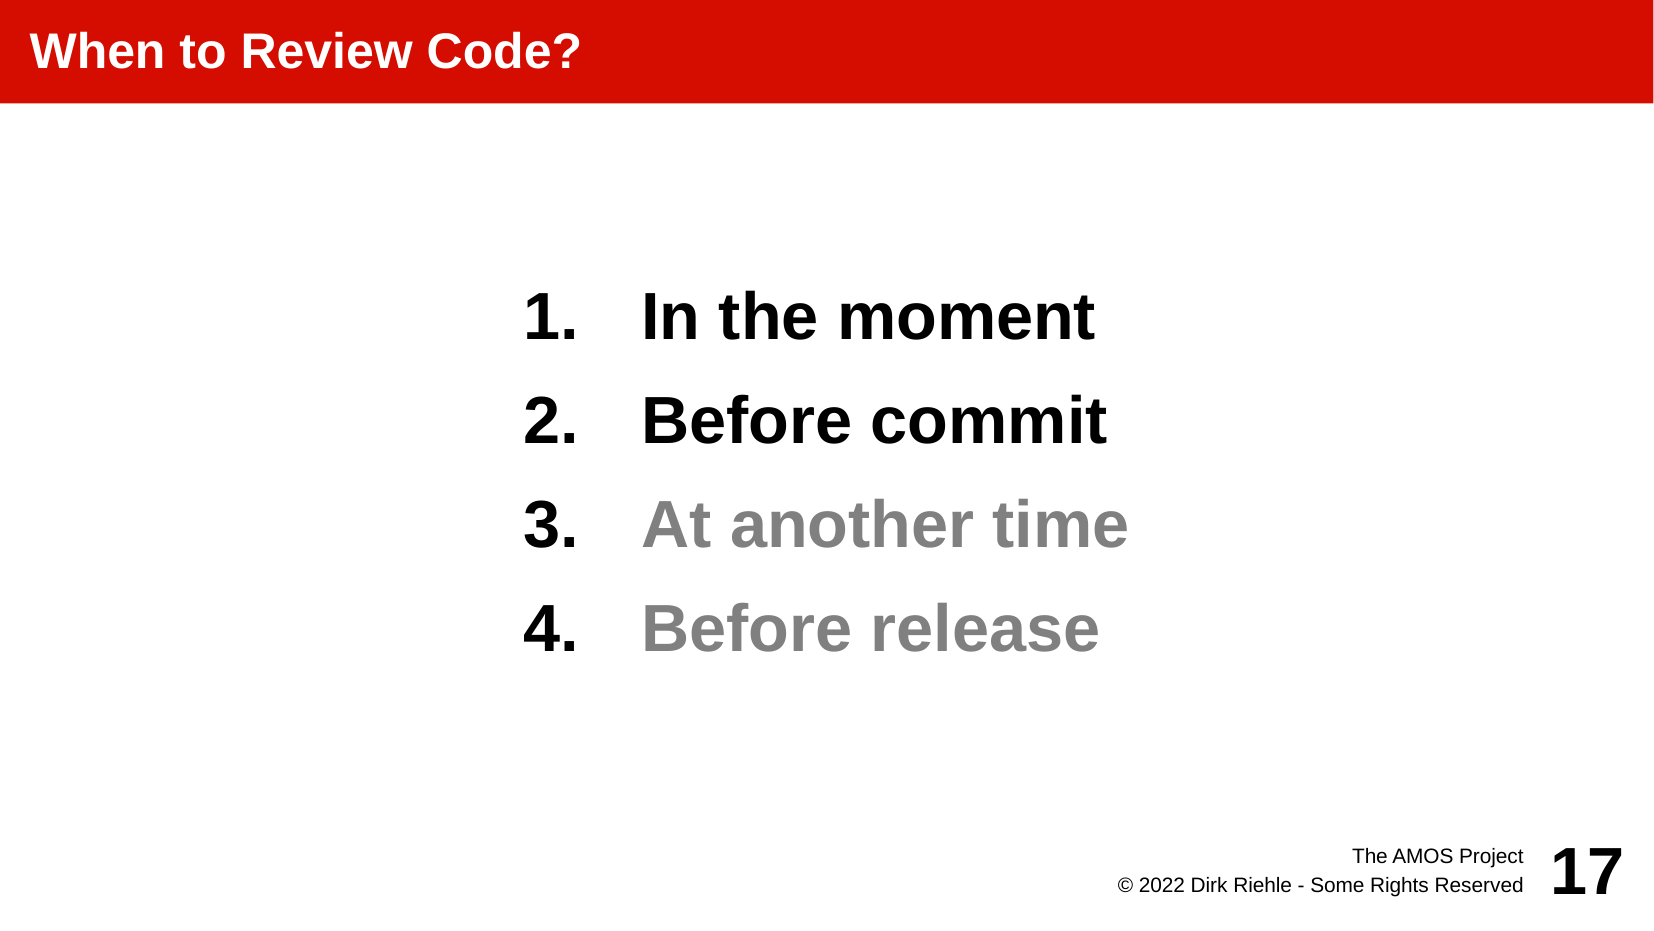

# When to Review Code?
In the moment
Before commit
At another time
Before release
The AMOS Project
17
© 2022 Dirk Riehle - Some Rights Reserved